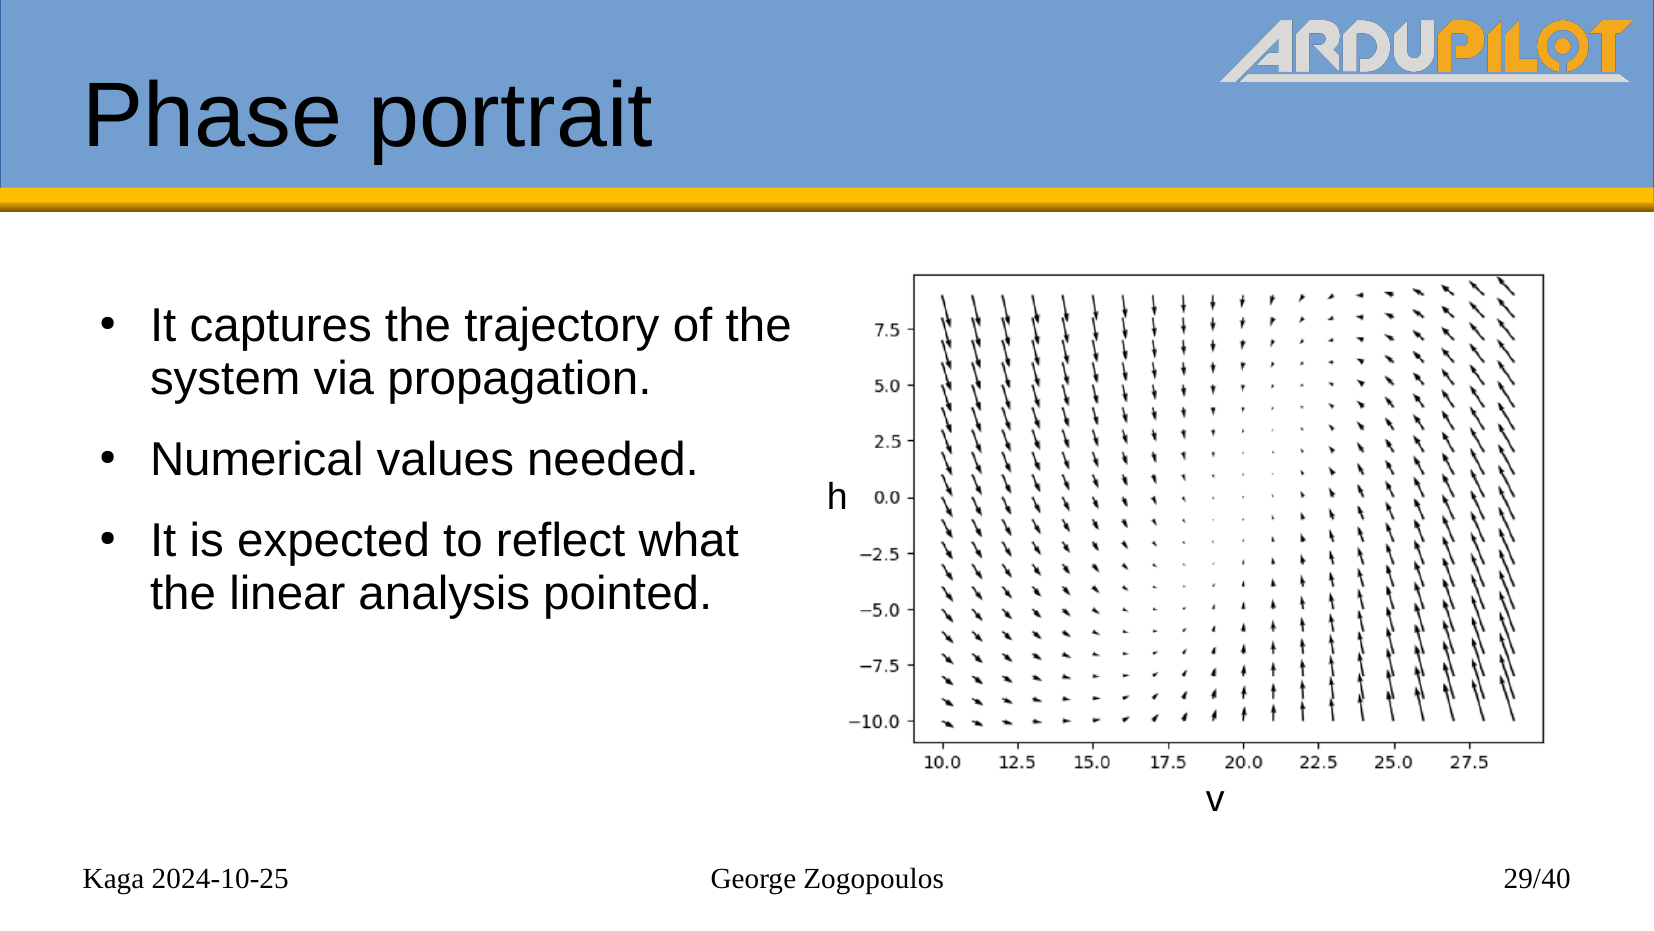

# Phase portrait
It captures the trajectory of the system via propagation.
Numerical values needed.
It is expected to reflect what the linear analysis pointed.
Blaha afaefaaaaafjafja jafkejafa
h
v
Kaga 2024-10-25
George Zogopoulos
29